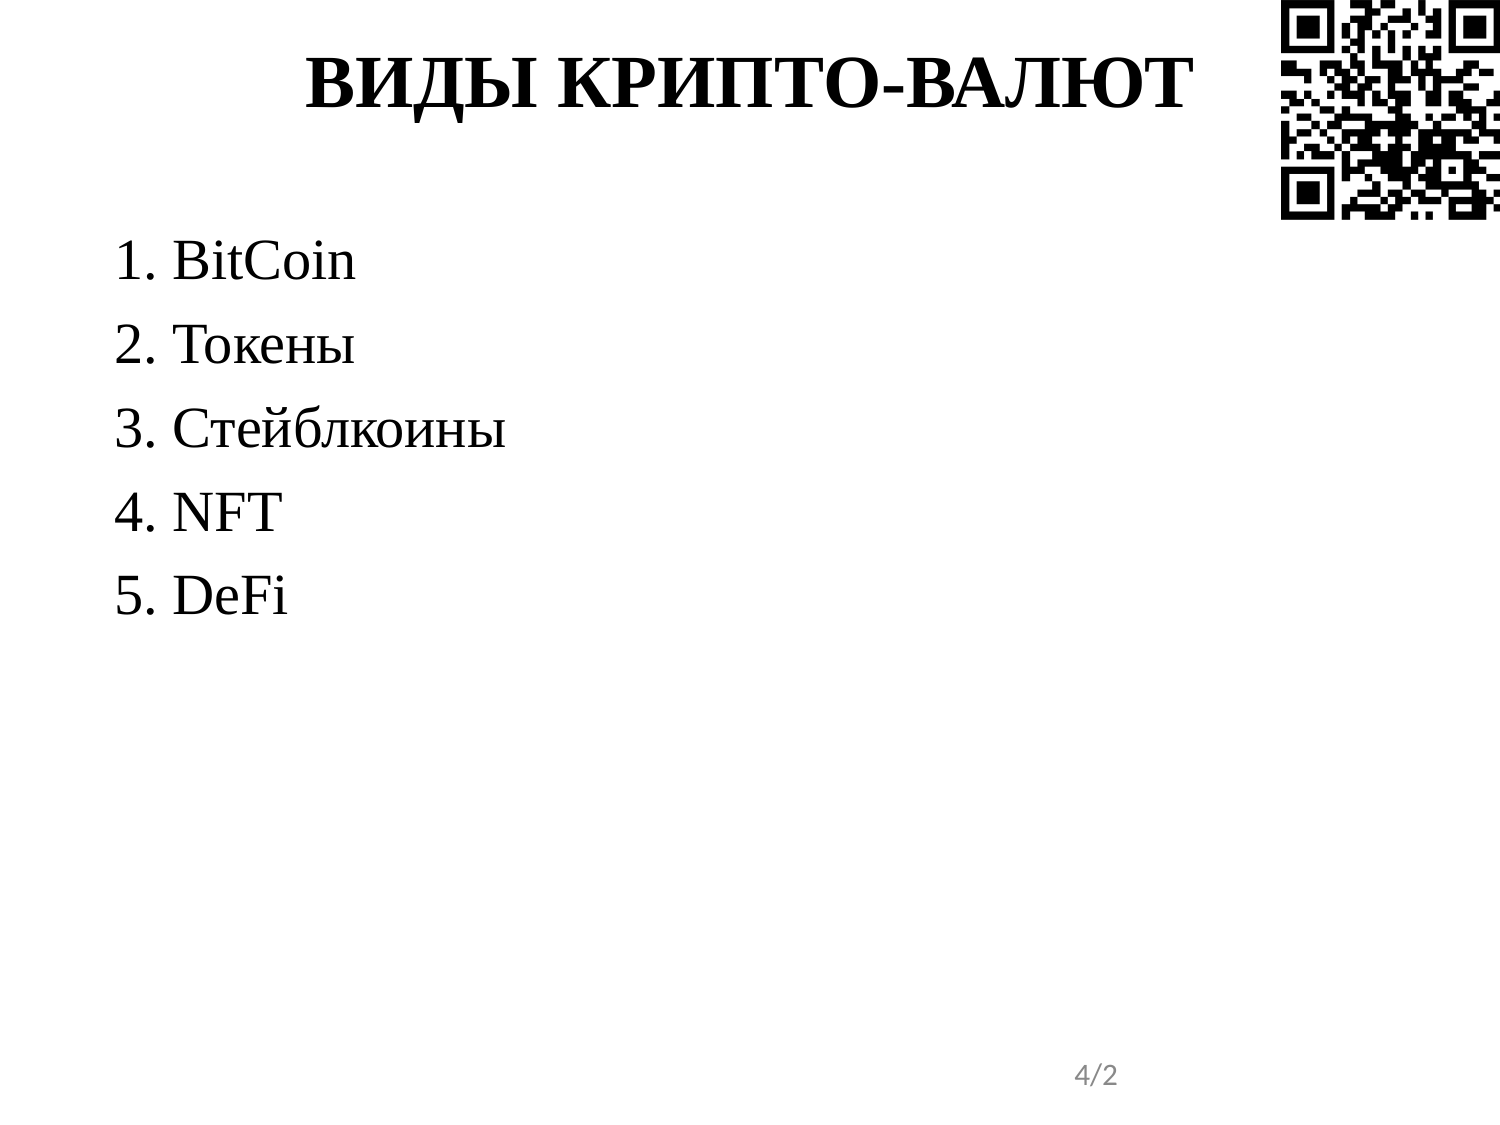

# ВИДЫ КРИПТО-ВАЛЮТ
1. BitCoin
2. Токены
3. Стейблкоины
4. NFT
5. DeFi
4/2